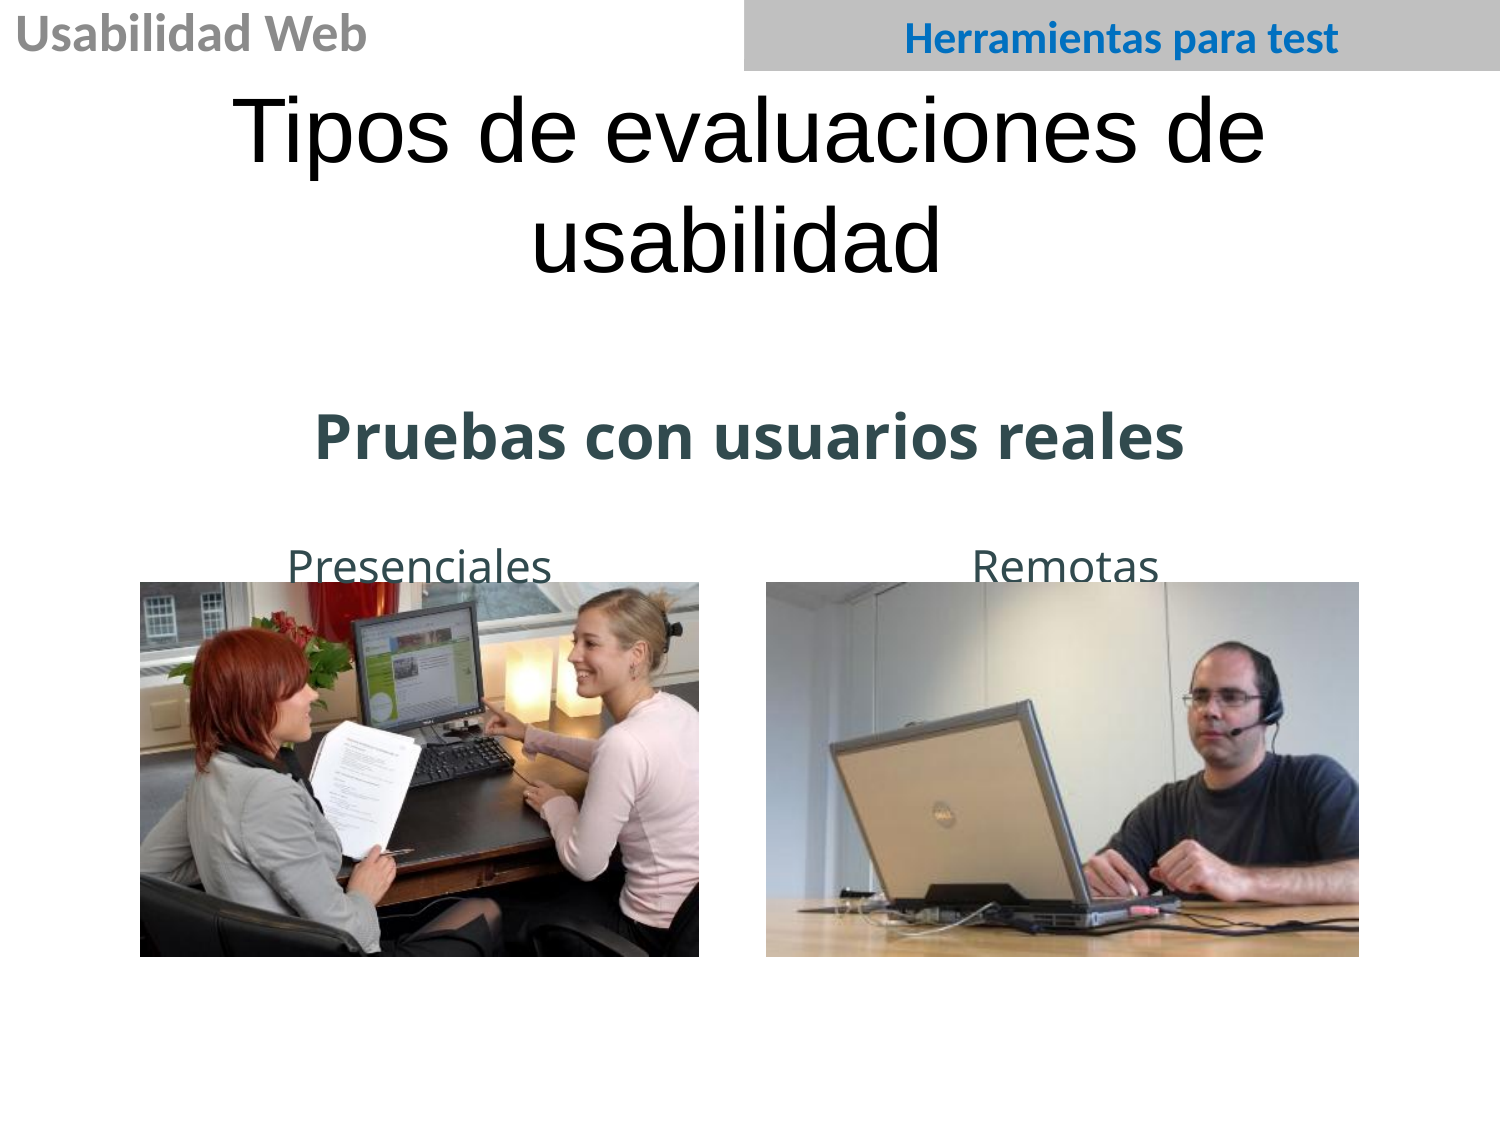

Usabilidad Web
# Herramientas para test
Tipos de evaluaciones de usabilidad
Pruebas con usuarios reales
Presenciales
Remotas